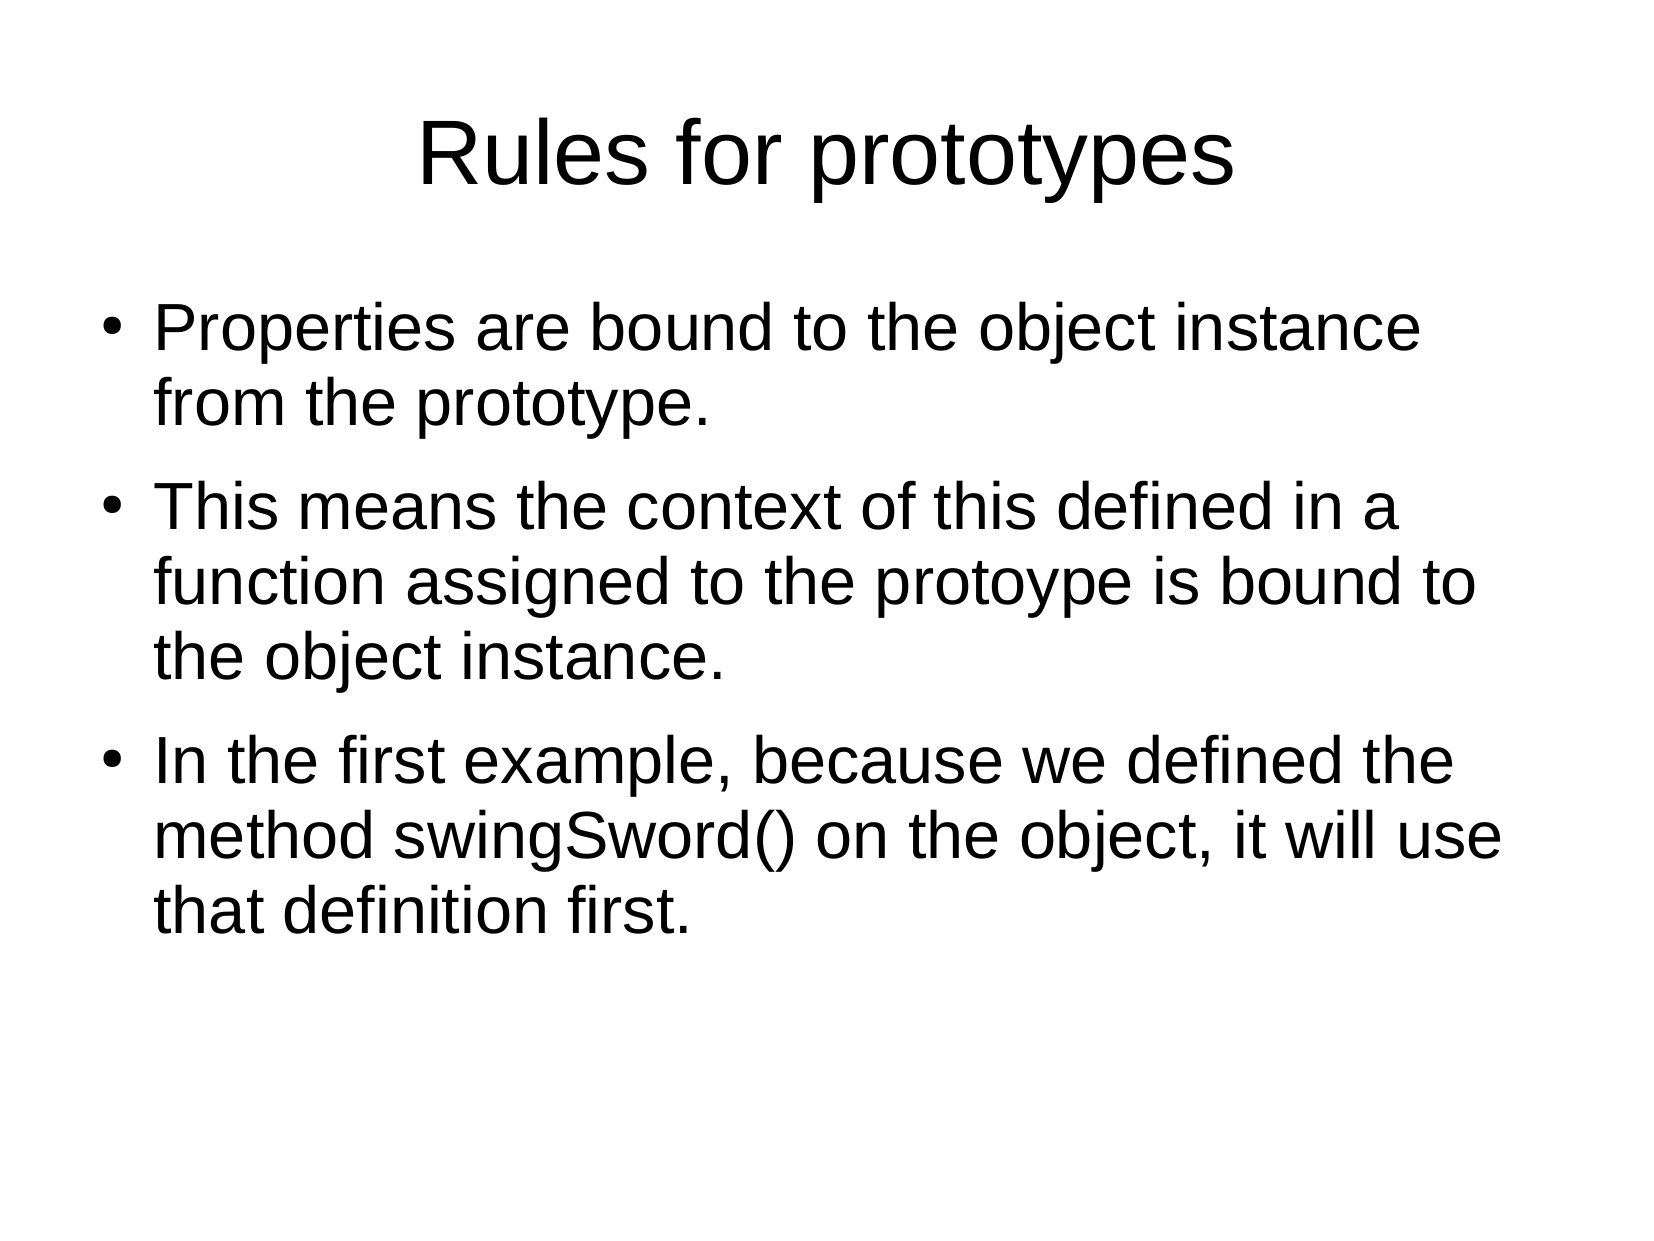

# Rules for prototypes
Properties are bound to the object instance from the prototype.
This means the context of this defined in a function assigned to the protoype is bound to the object instance.
In the first example, because we defined the method swingSword() on the object, it will use that definition first.